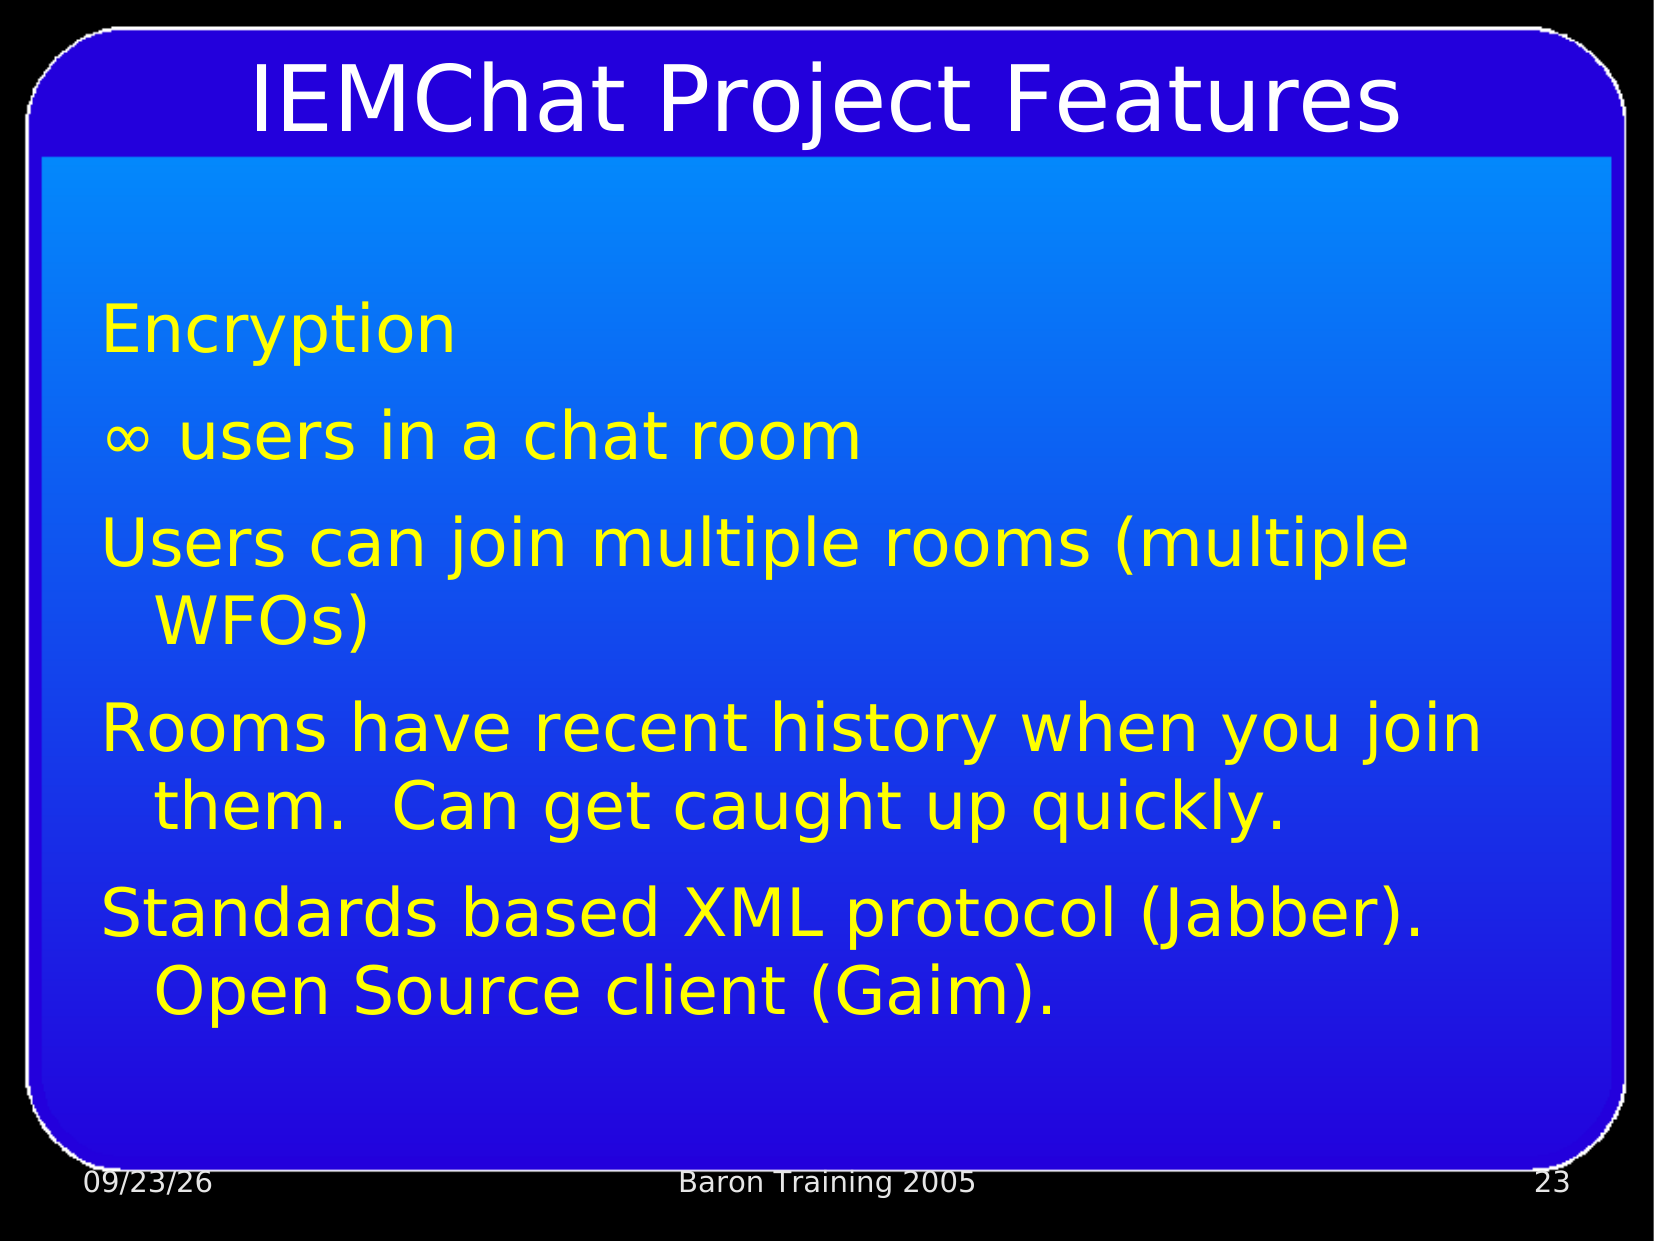

# IEMChat Project Features
Encryption
∞ users in a chat room
Users can join multiple rooms (multiple WFOs)
Rooms have recent history when you join them. Can get caught up quickly.
Standards based XML protocol (Jabber). Open Source client (Gaim).
Baron Training 2005
23